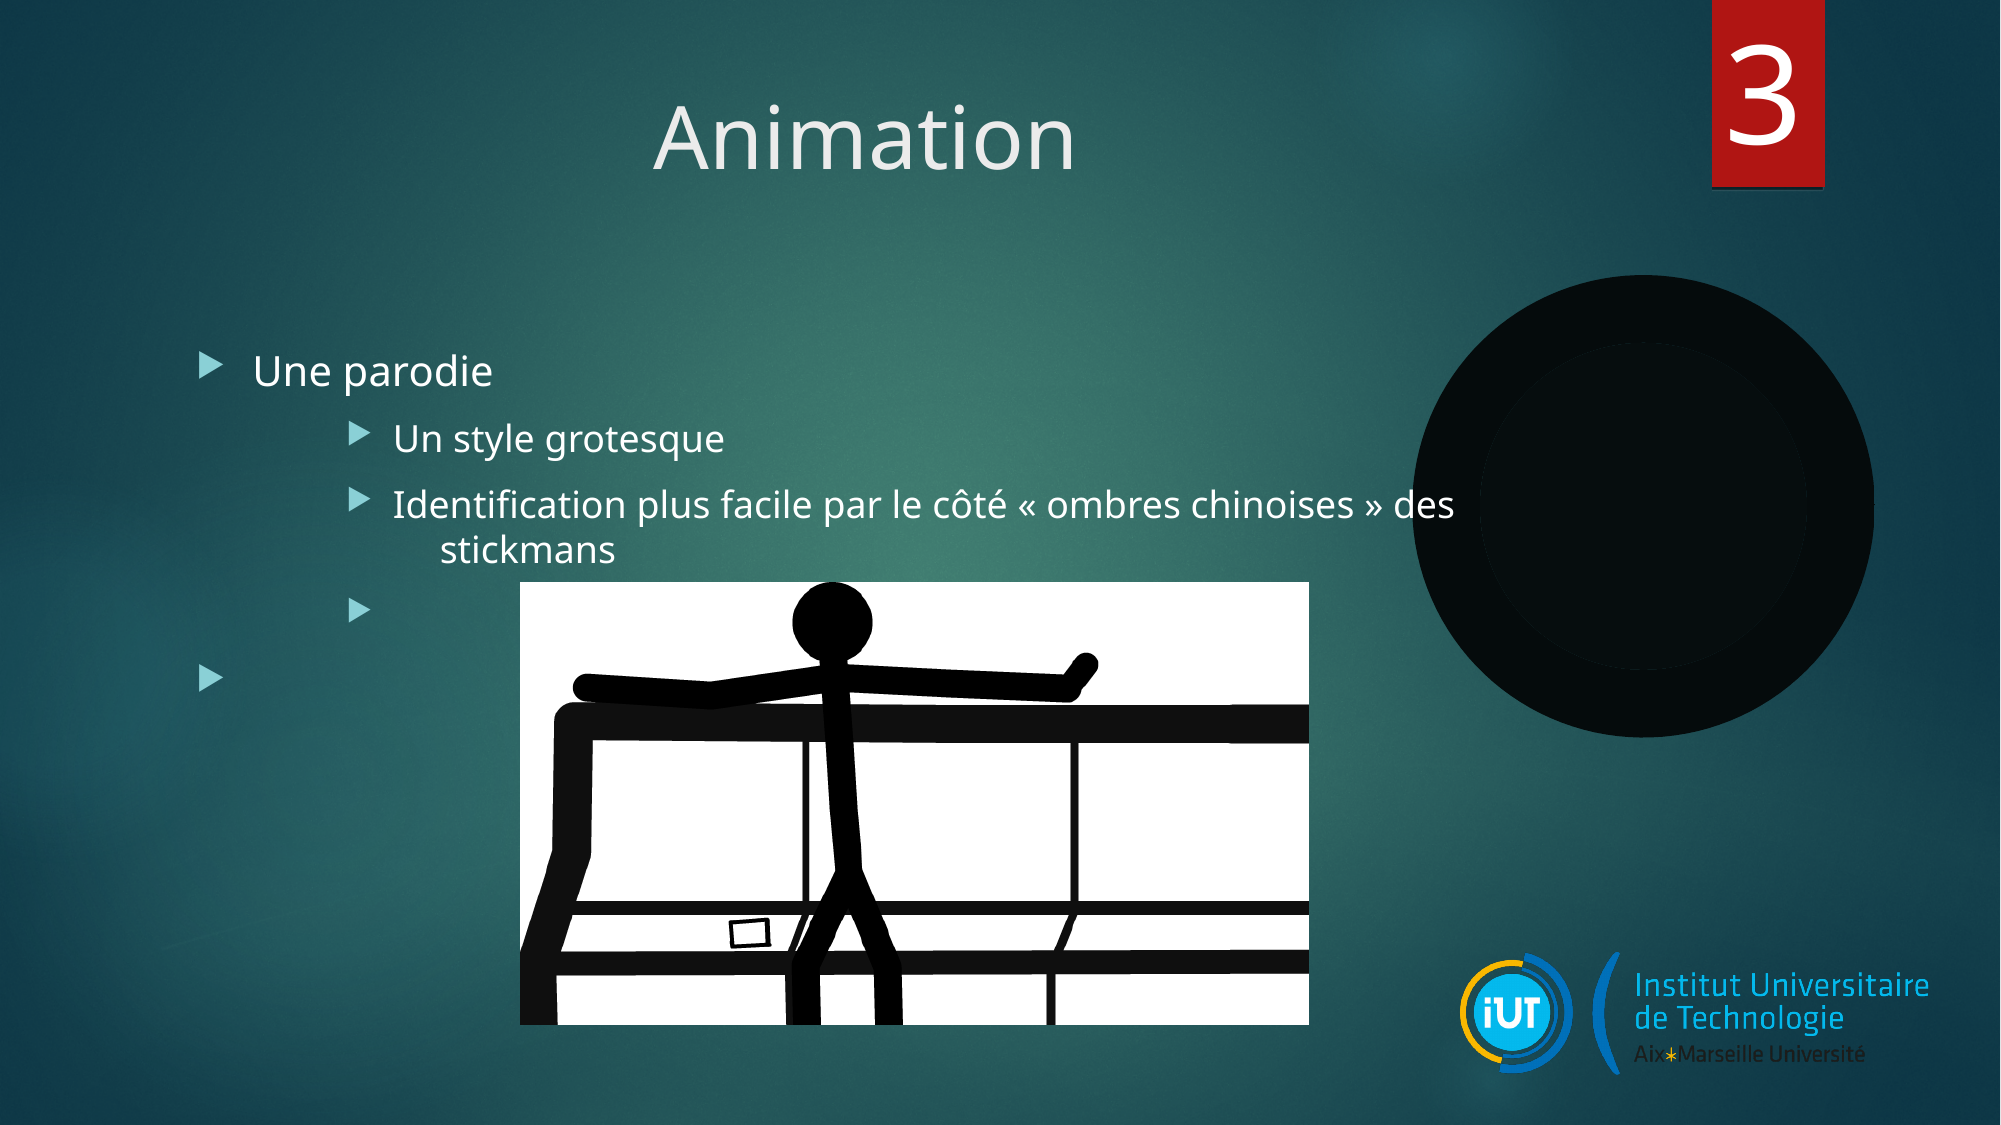

3
# Animation
Une parodie
Un style grotesque
Identification plus facile par le côté « ombres chinoises » des stickmans